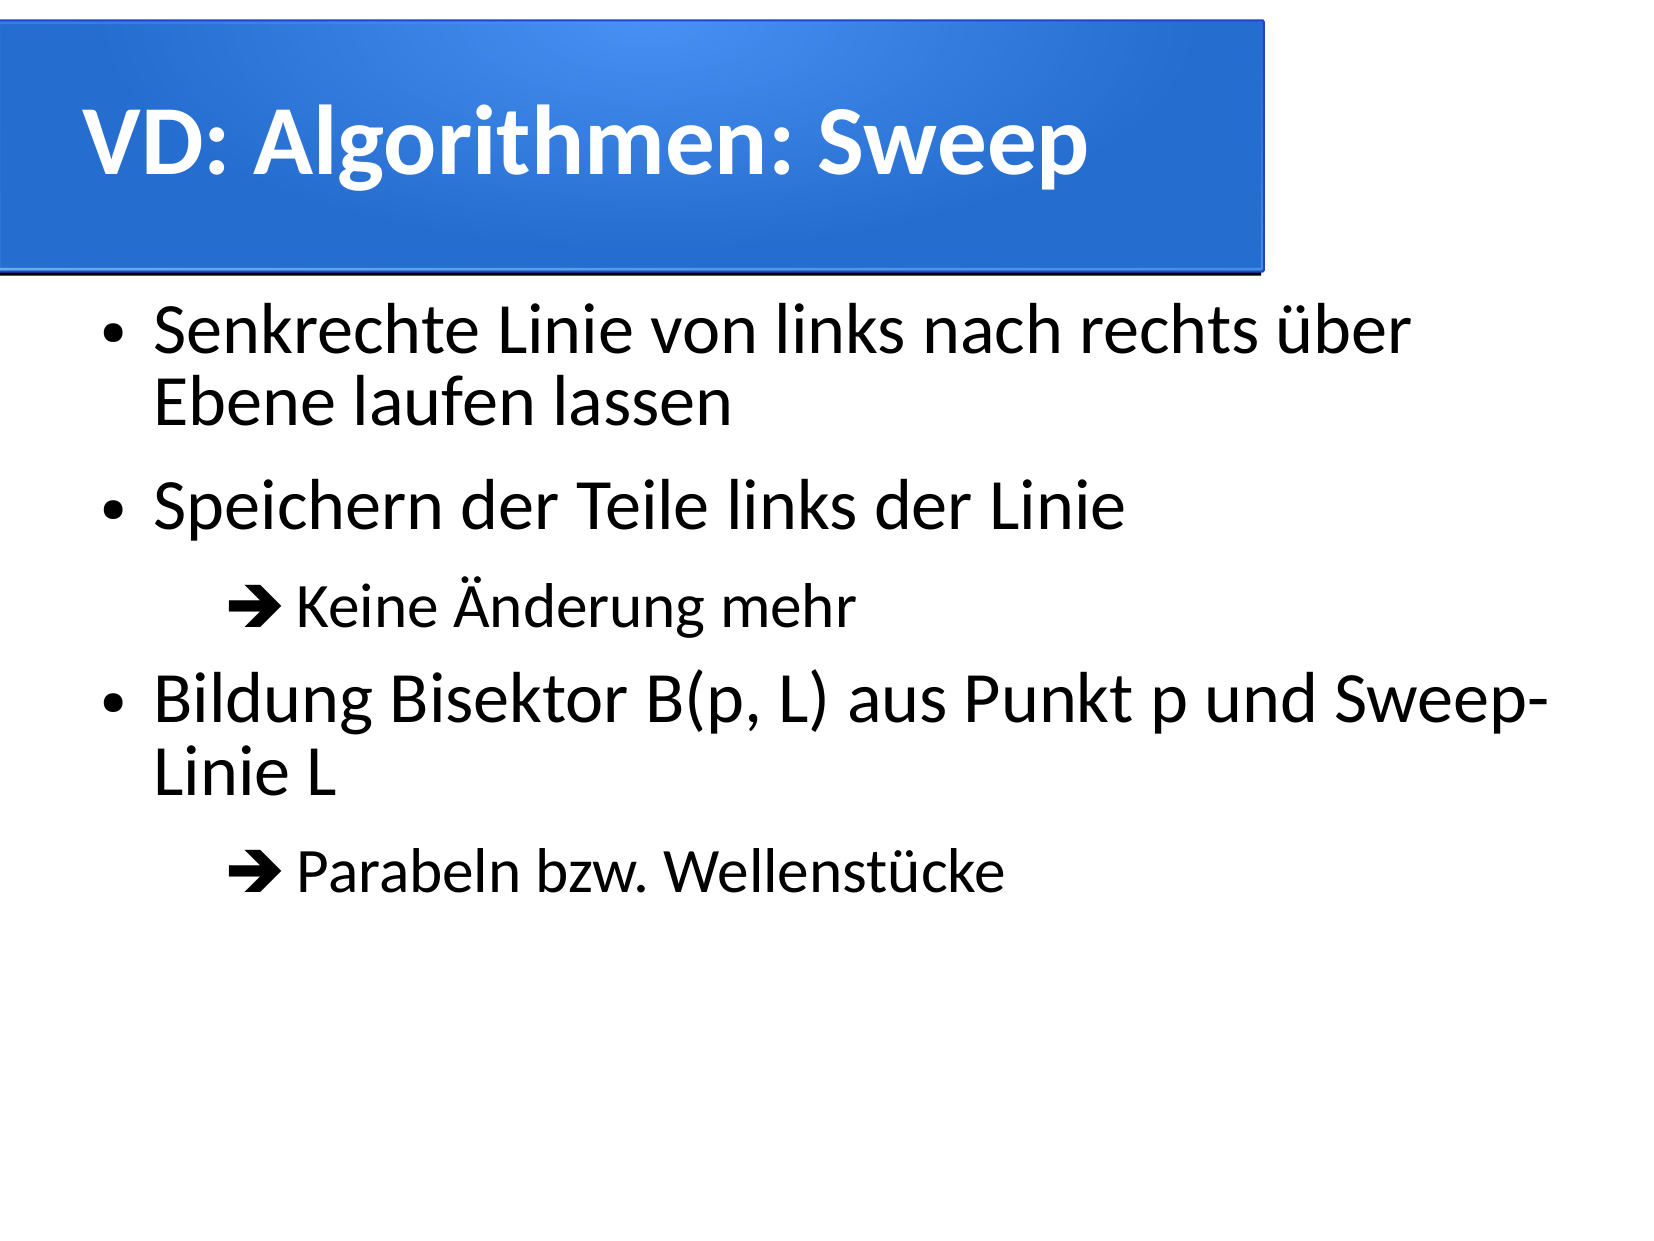

# VD: Algorithmen: Sweep
Senkrechte Linie von links nach rechts über Ebene laufen lassen
Speichern der Teile links der Linie
 Keine Änderung mehr
Bildung Bisektor B(p, L) aus Punkt p und Sweep-Linie L
 Parabeln bzw. Wellenstücke